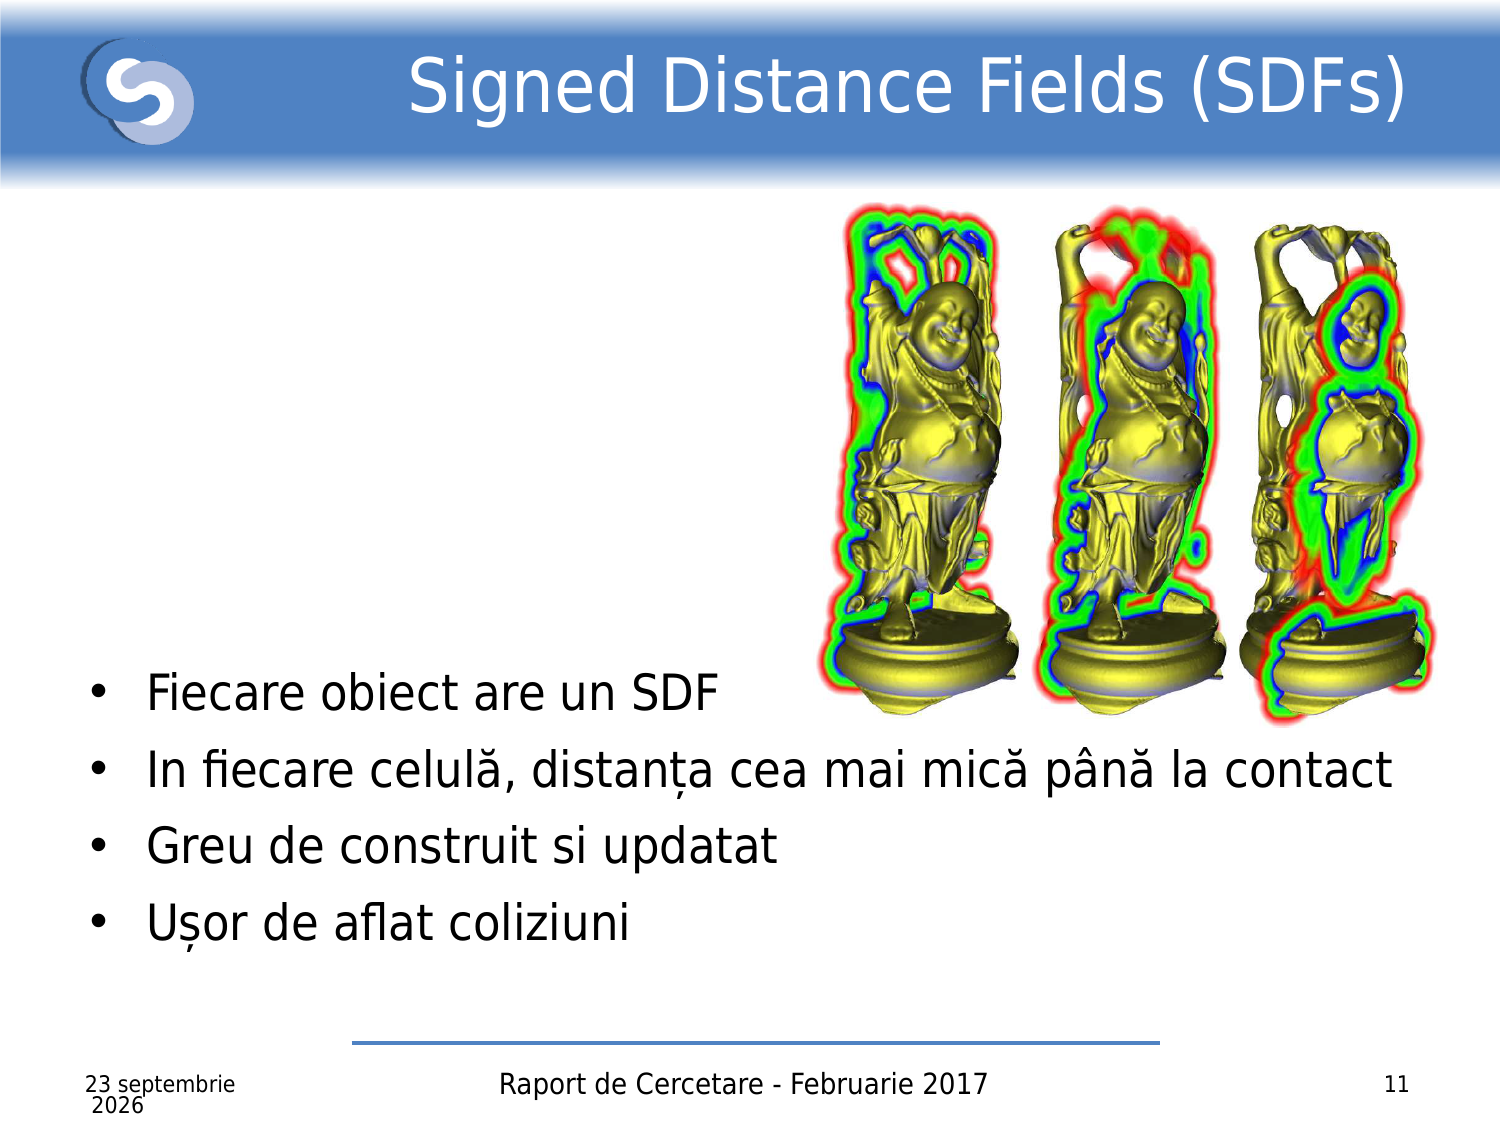

# Signed Distance Fields (SDFs)
Fiecare obiect are un SDF
In fiecare celulă, distanța cea mai mică până la contact
Greu de construit si updatat
Ușor de aflat coliziuni
Raport de Cercetare - Februarie 2017
11